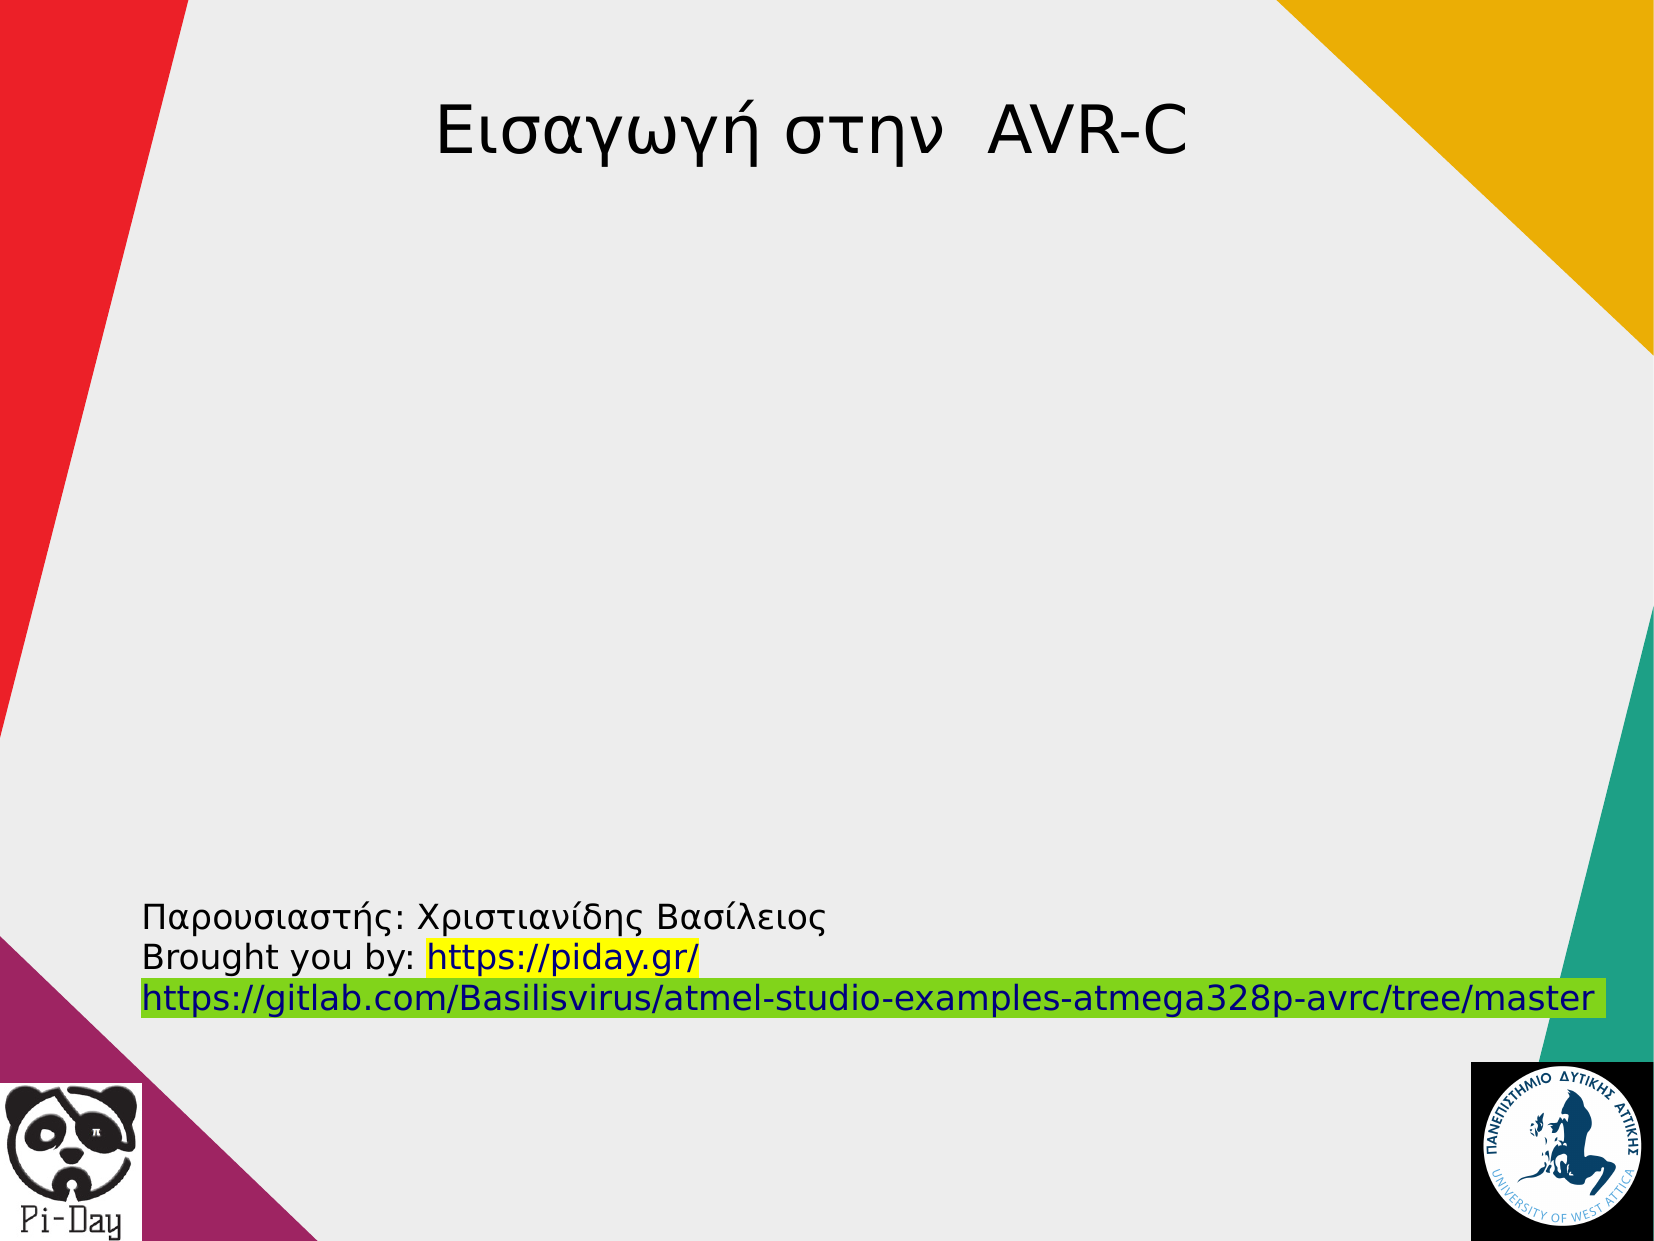

Εισαγωγή στην AVR-C
# Παρουσιαστής: Χριστιανίδης Βασίλειος Brought you by: https://piday.gr/ https://gitlab.com/Basilisvirus/atmel-studio-examples-atmega328p-avrc/tree/master
1